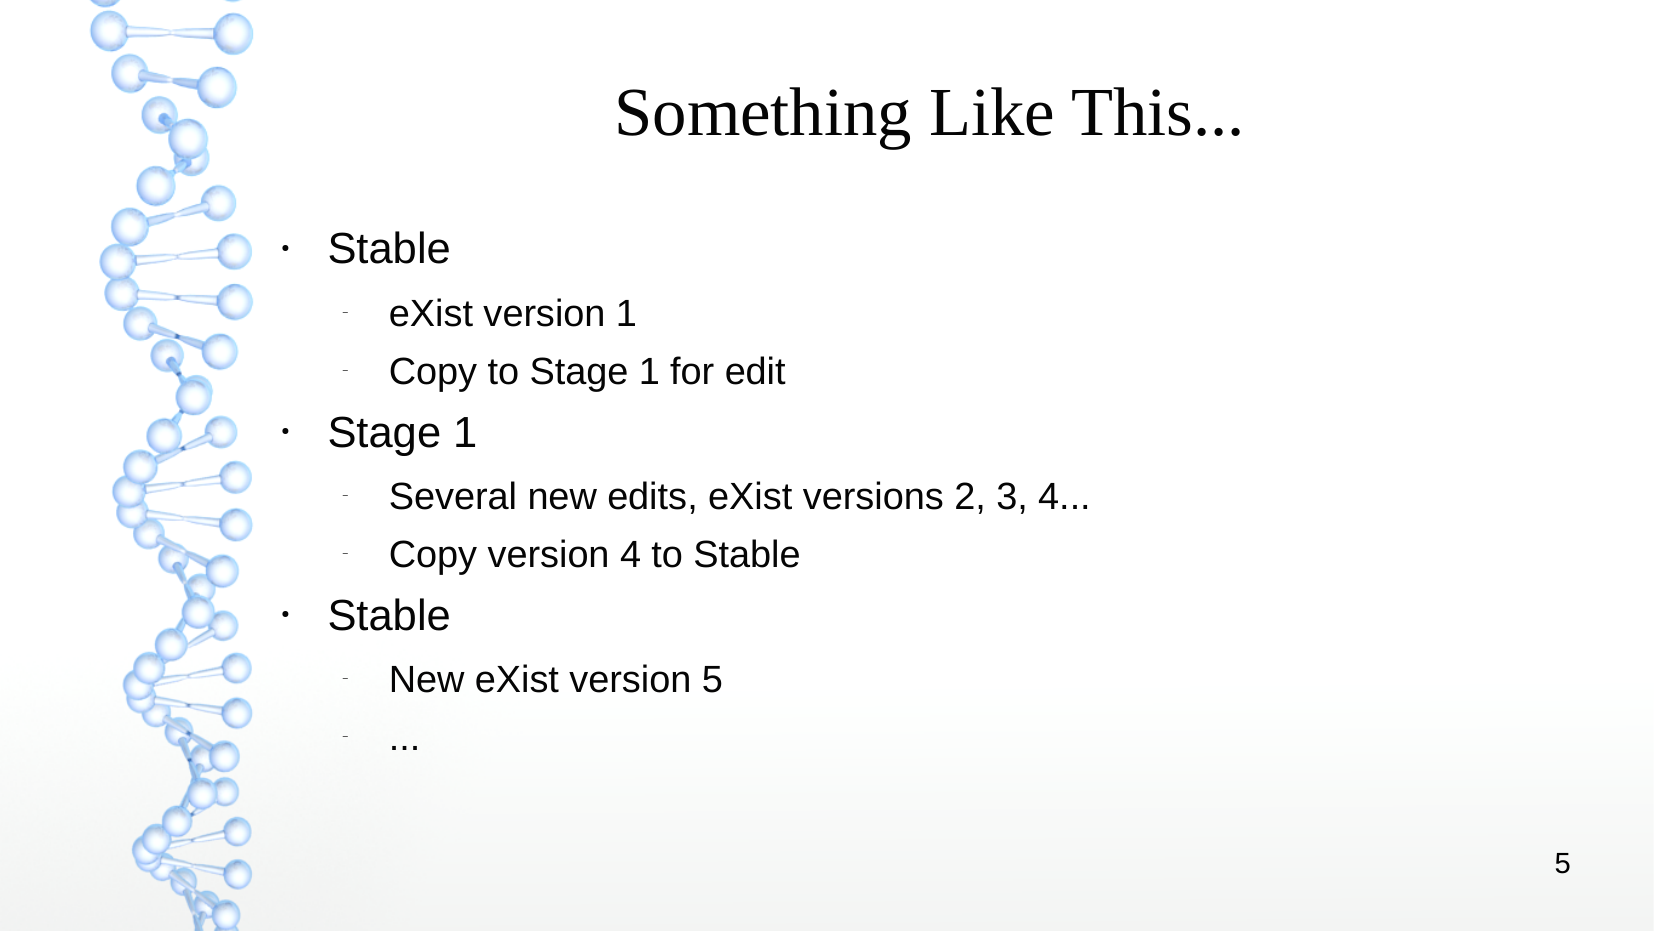

# Something Like This...
Stable
eXist version 1
Copy to Stage 1 for edit
Stage 1
Several new edits, eXist versions 2, 3, 4...
Copy version 4 to Stable
Stable
New eXist version 5
...
5